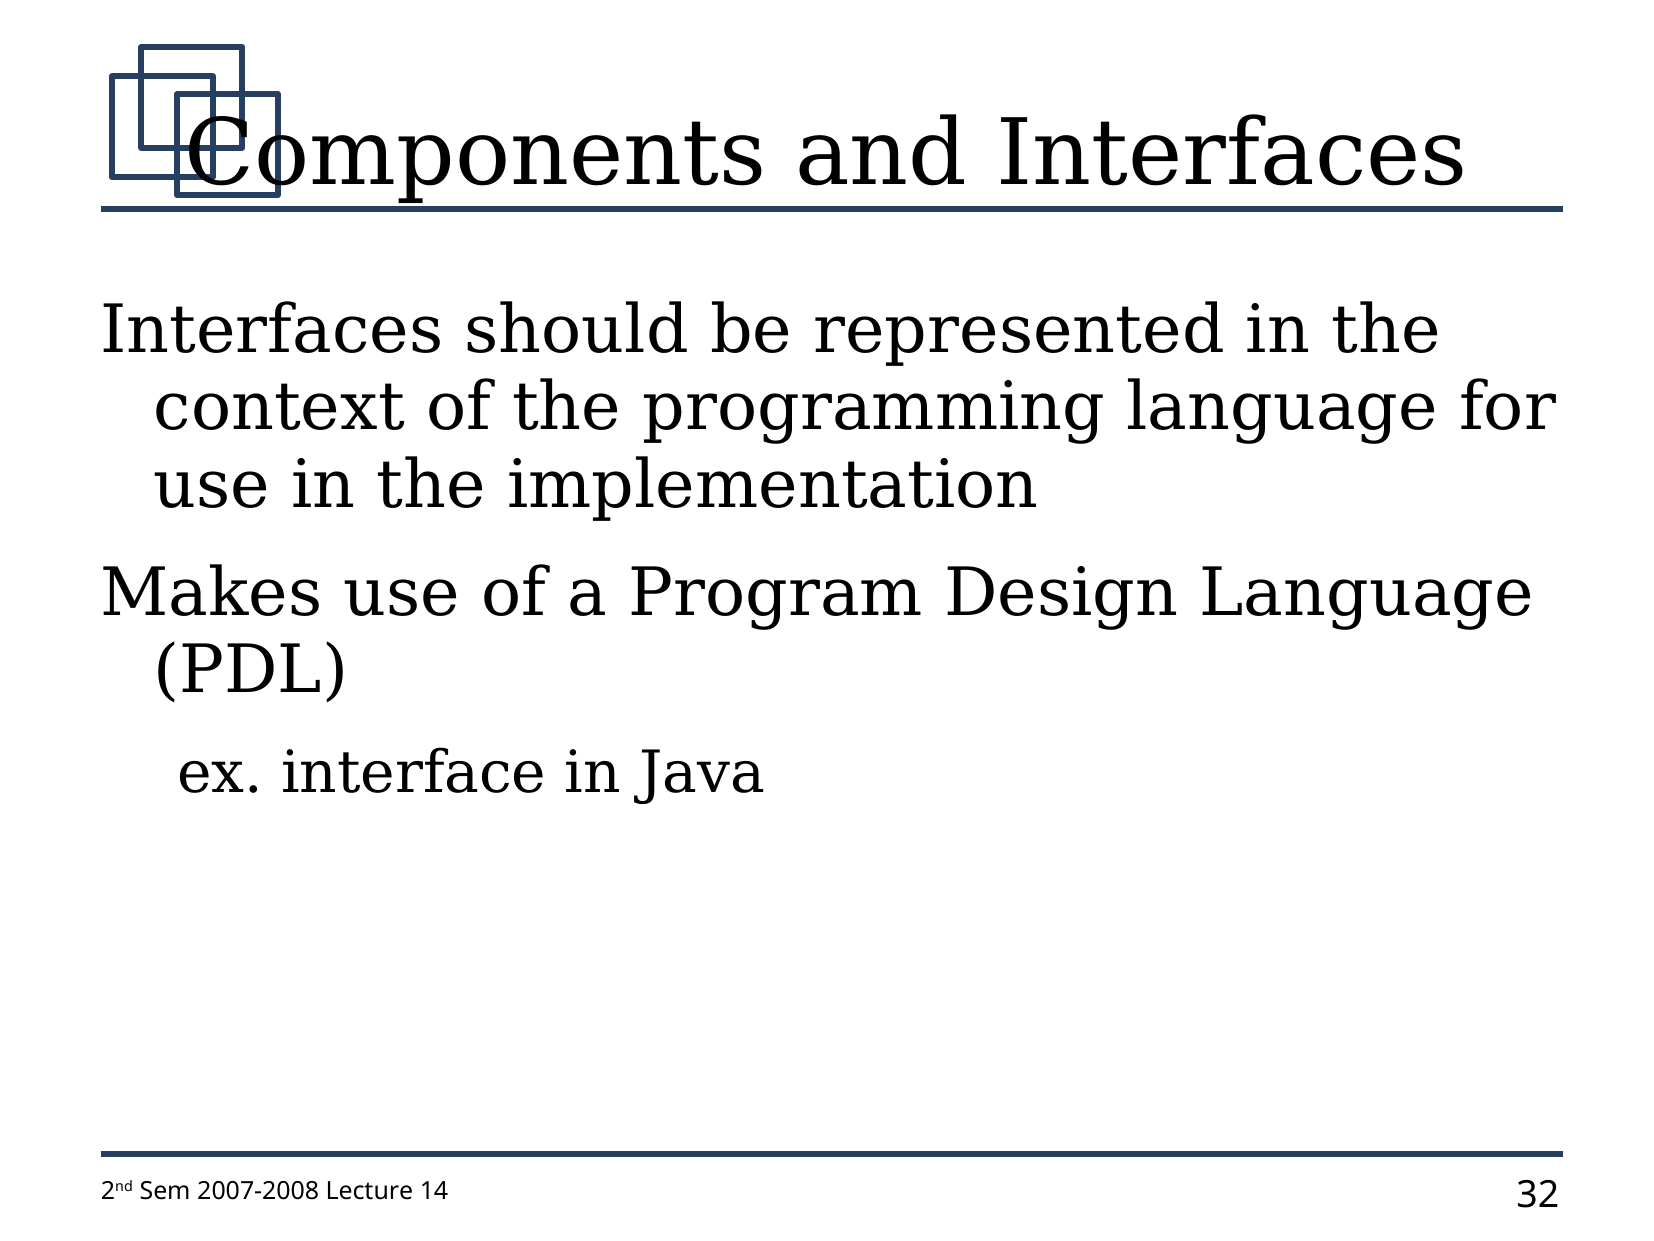

# Components and Interfaces
Interfaces should be represented in the context of the programming language for use in the implementation
Makes use of a Program Design Language (PDL)
ex. interface in Java